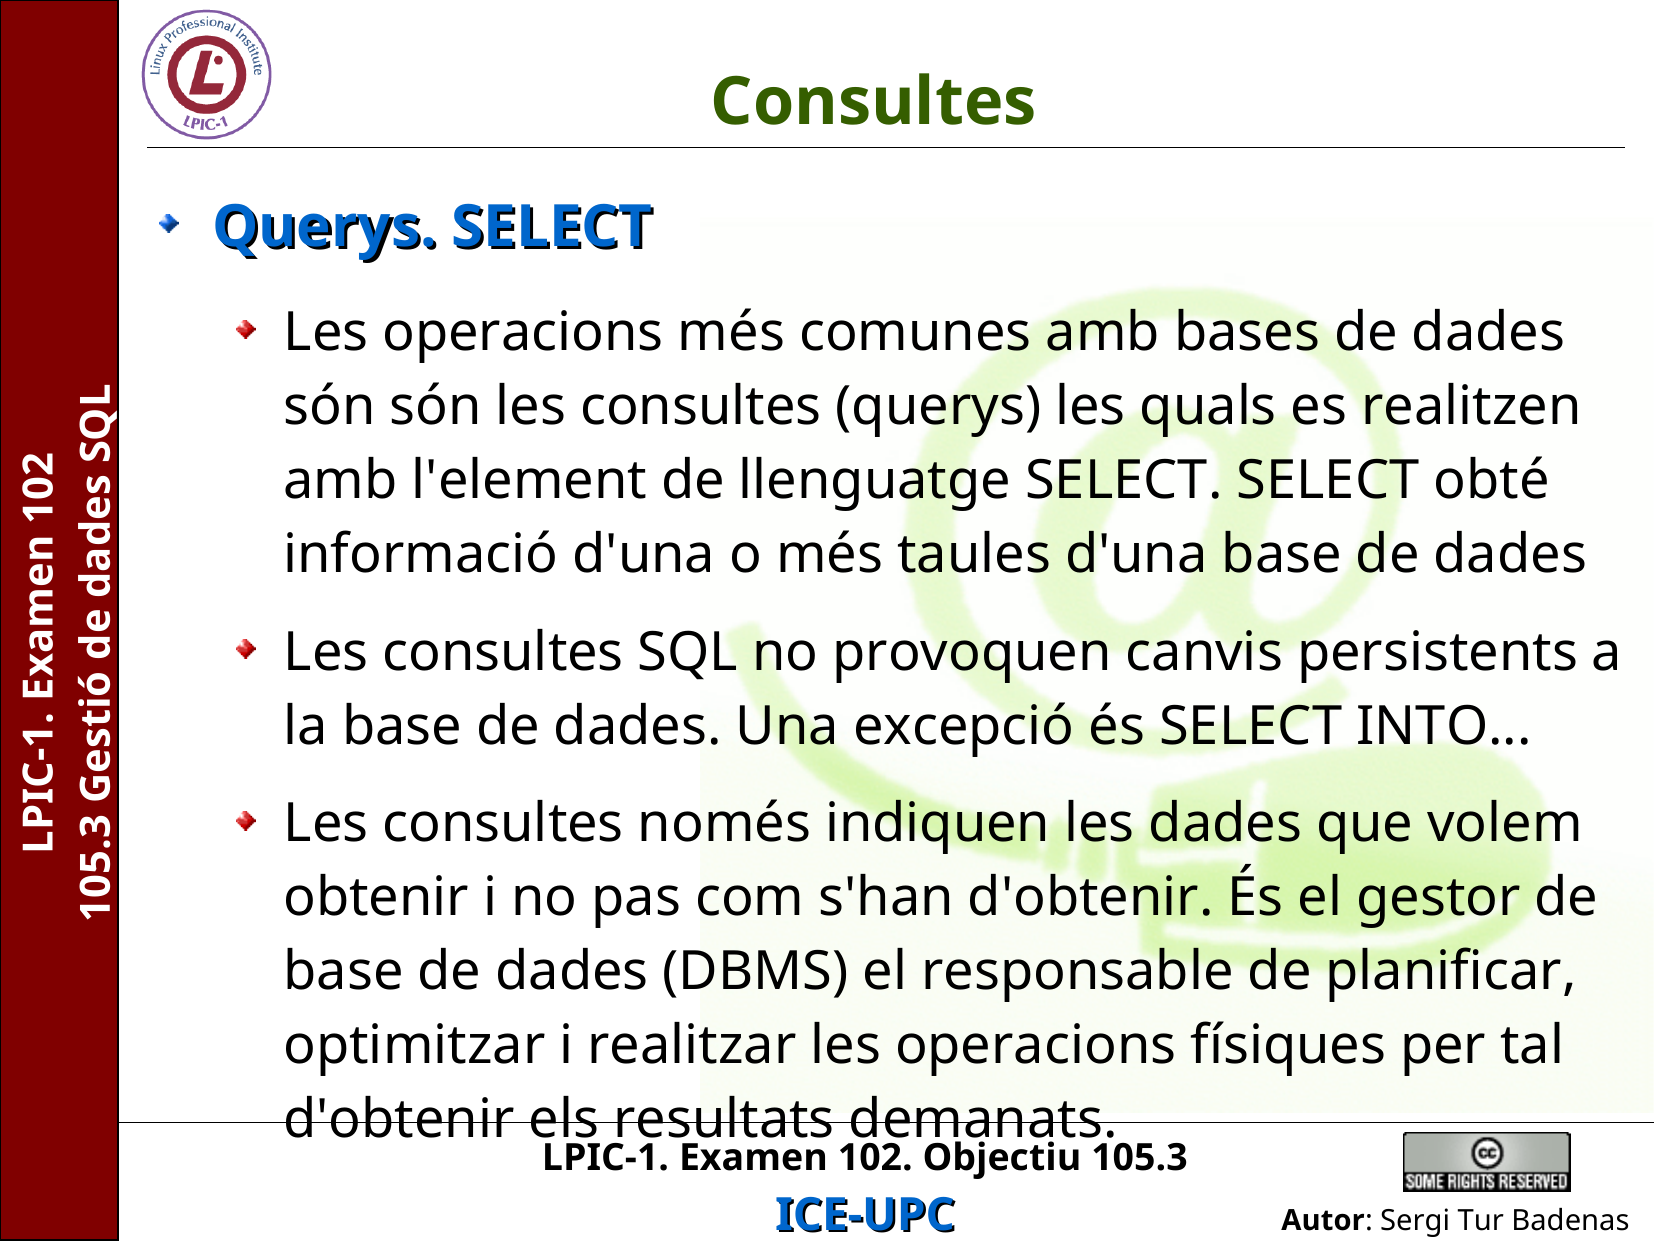

# Consultes
Querys. SELECT
Les operacions més comunes amb bases de dades són són les consultes (querys) les quals es realitzen amb l'element de llenguatge SELECT. SELECT obté informació d'una o més taules d'una base de dades
Les consultes SQL no provoquen canvis persistents a la base de dades. Una excepció és SELECT INTO...
Les consultes només indiquen les dades que volem obtenir i no pas com s'han d'obtenir. És el gestor de base de dades (DBMS) el responsable de planificar, optimitzar i realitzar les operacions físiques per tal d'obtenir els resultats demanats.